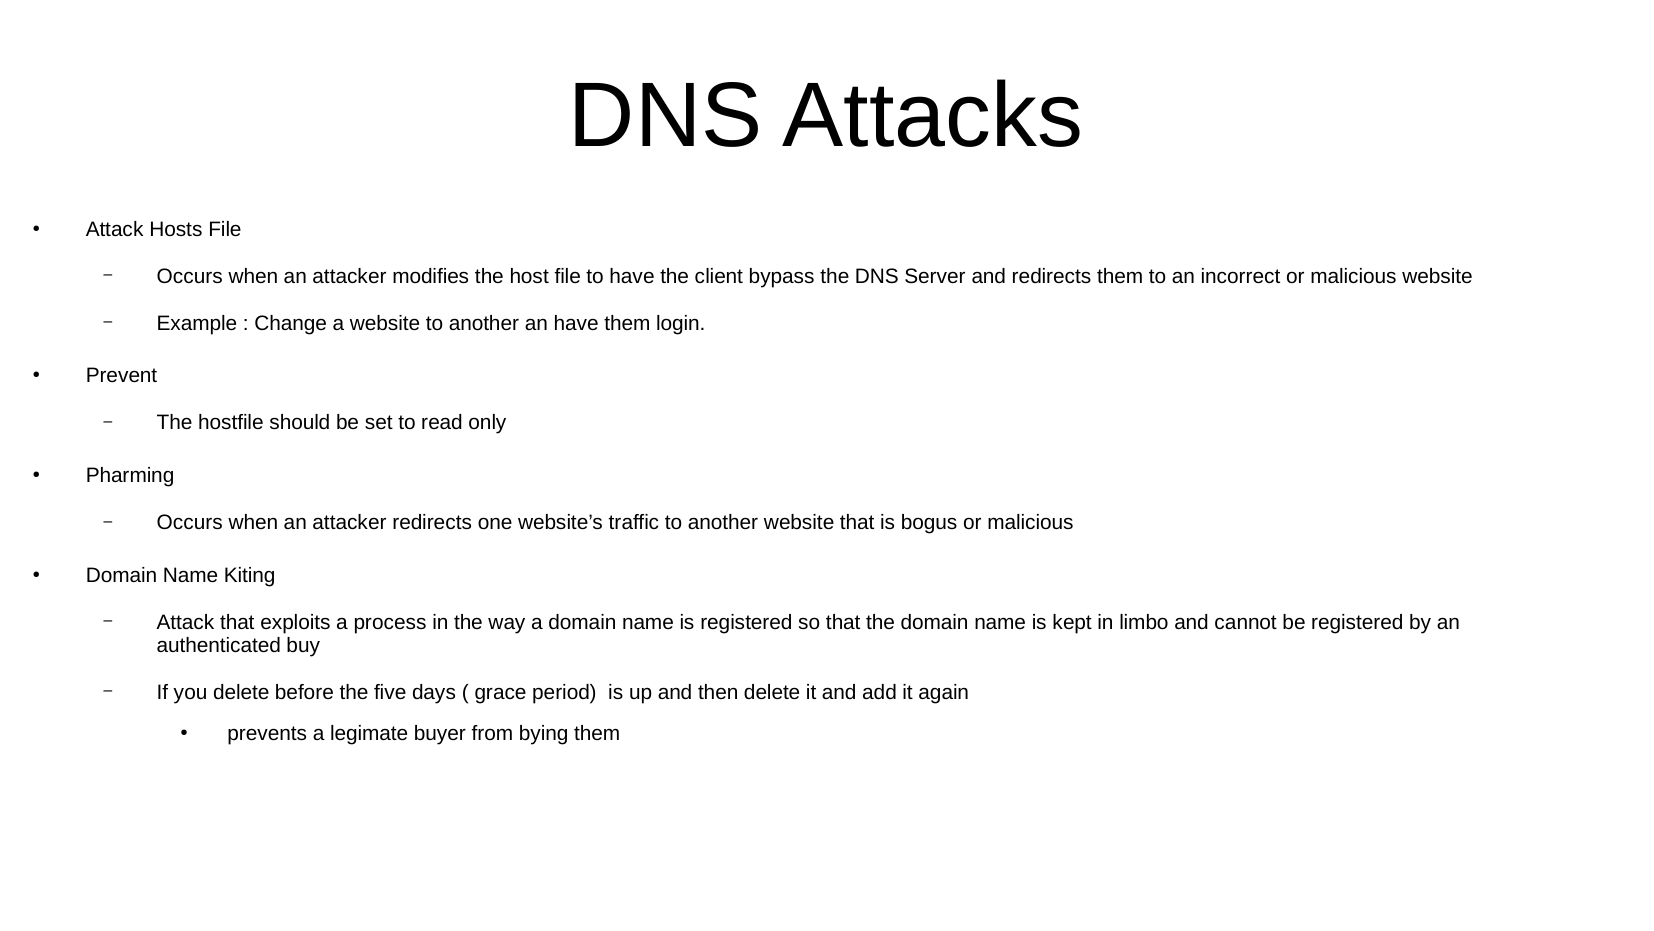

# DNS Attacks
Attack Hosts File
Occurs when an attacker modifies the host file to have the client bypass the DNS Server and redirects them to an incorrect or malicious website
Example : Change a website to another an have them login.
Prevent
The hostfile should be set to read only
Pharming
Occurs when an attacker redirects one website’s traffic to another website that is bogus or malicious
Domain Name Kiting
Attack that exploits a process in the way a domain name is registered so that the domain name is kept in limbo and cannot be registered by an authenticated buy
If you delete before the five days ( grace period) is up and then delete it and add it again
prevents a legimate buyer from bying them